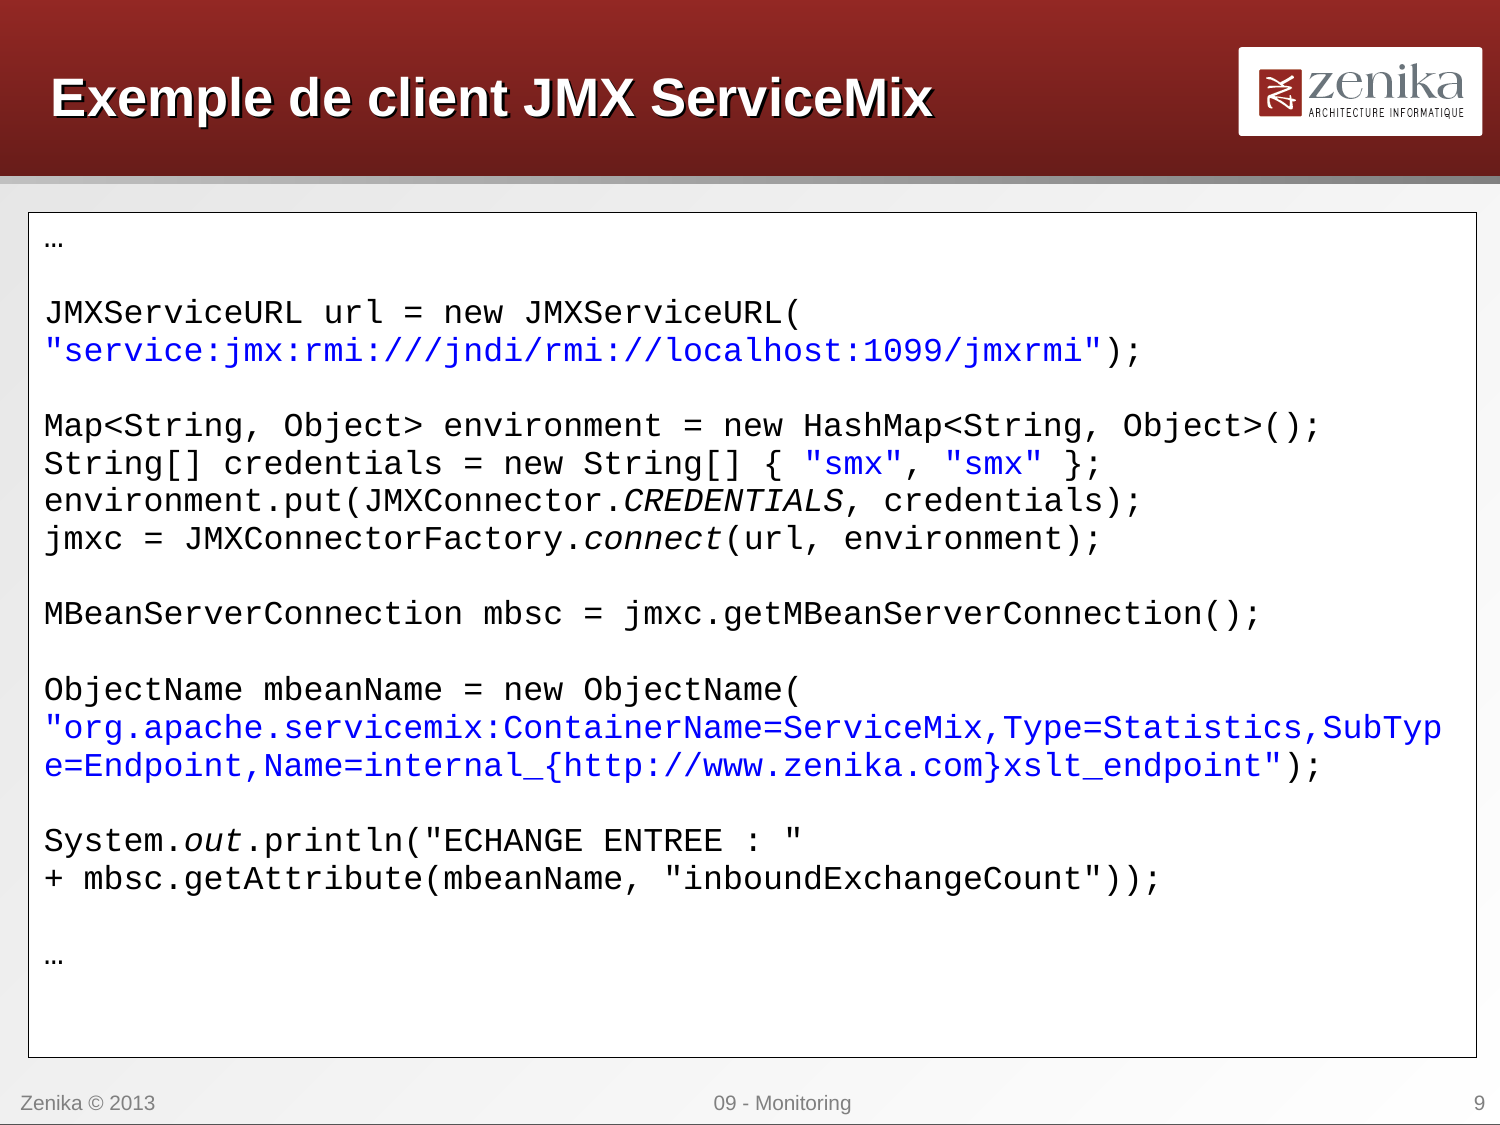

# Exemple de client JMX ServiceMix
…
JMXServiceURL url = new JMXServiceURL(
"service:jmx:rmi:///jndi/rmi://localhost:1099/jmxrmi");
Map<String, Object> environment = new HashMap<String, Object>();
String[] credentials = new String[] { "smx", "smx" };
environment.put(JMXConnector.CREDENTIALS, credentials);
jmxc = JMXConnectorFactory.connect(url, environment);
MBeanServerConnection mbsc = jmxc.getMBeanServerConnection();
ObjectName mbeanName = new ObjectName(
"org.apache.servicemix:ContainerName=ServiceMix,Type=Statistics,SubType=Endpoint,Name=internal_{http://www.zenika.com}xslt_endpoint");
System.out.println("ECHANGE ENTREE : "
+ mbsc.getAttribute(mbeanName, "inboundExchangeCount"));
…